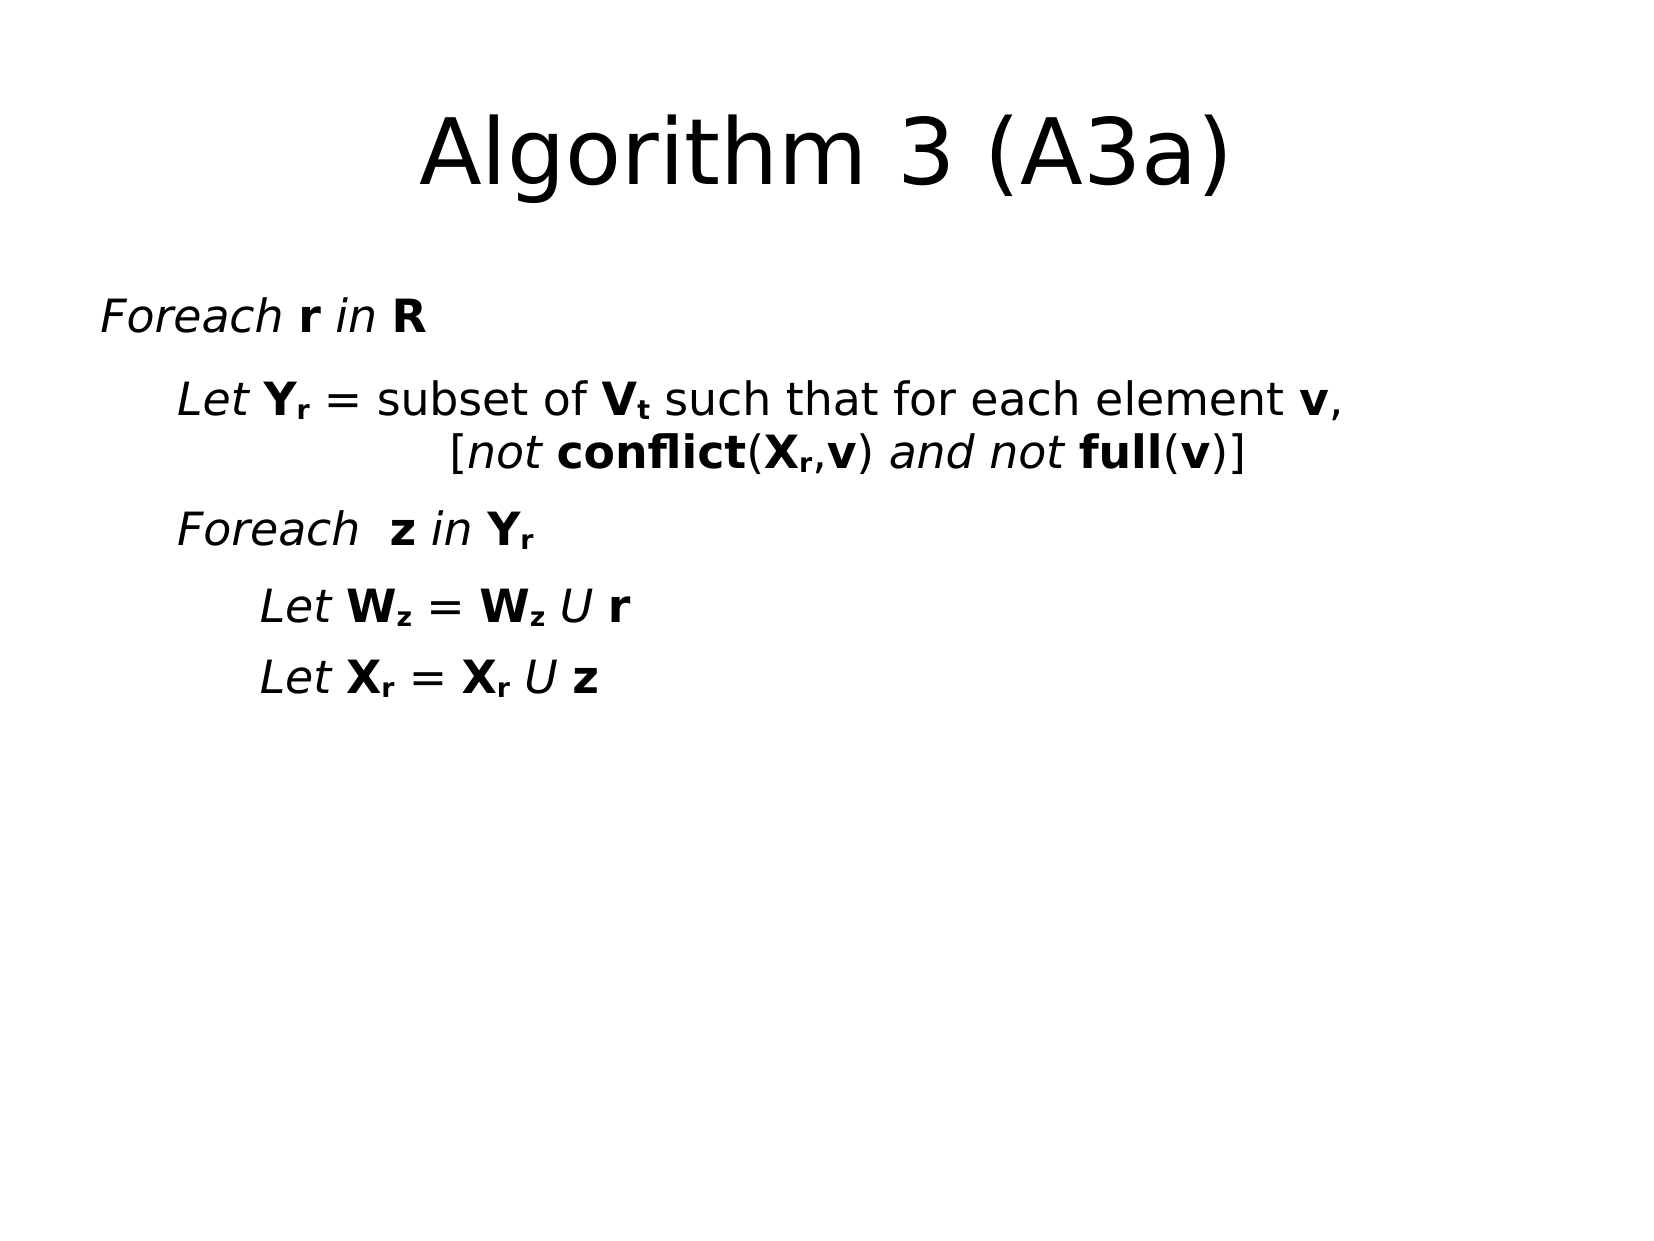

# Algorithm 3 (A3a)
Foreach r in R
Let Yr = subset of Vt such that for each element v, 			[not conflict(Xr,v) and not full(v)]
Foreach z in Yr
Let Wz = Wz U r
Let Xr = Xr U z